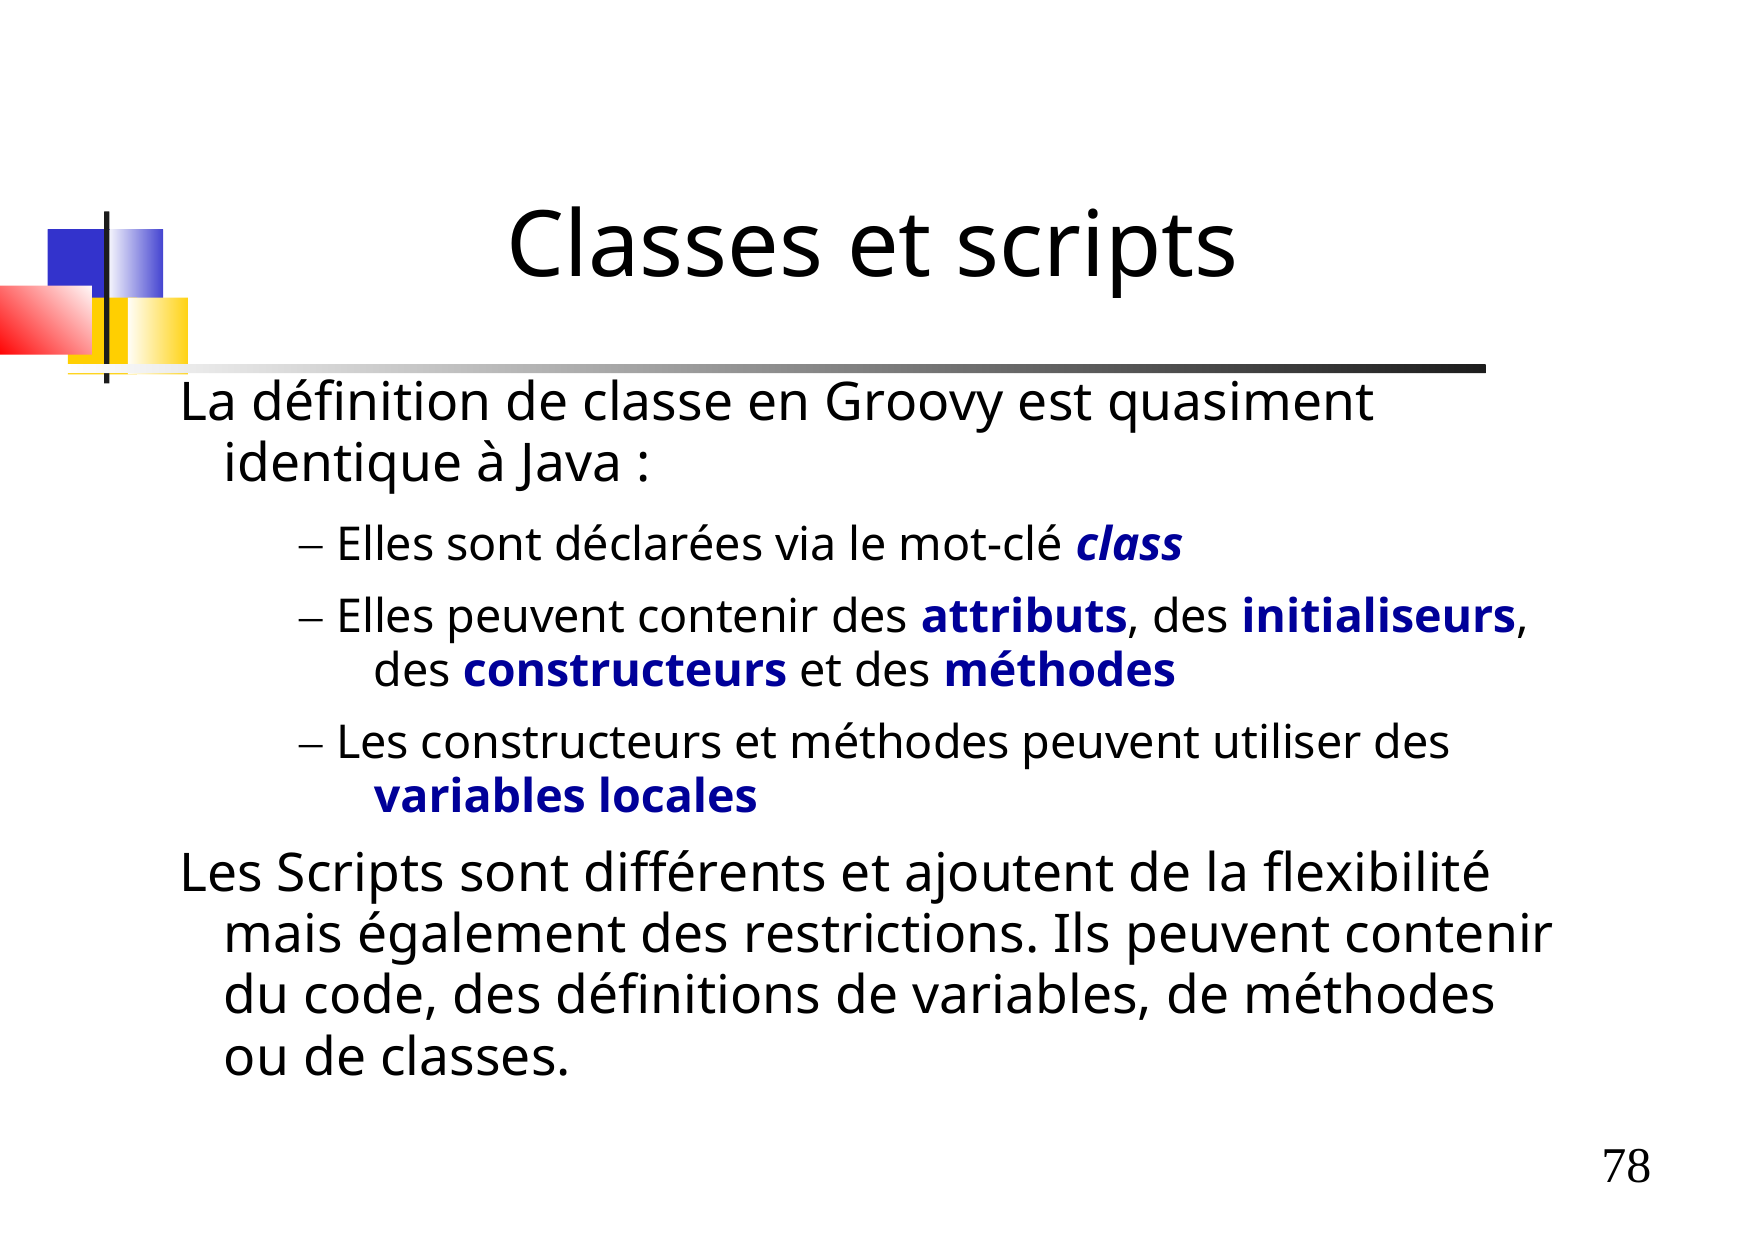

# Classes et scripts
La définition de classe en Groovy est quasiment identique à Java :
Elles sont déclarées via le mot-clé class
Elles peuvent contenir des attributs, des initialiseurs, des constructeurs et des méthodes
Les constructeurs et méthodes peuvent utiliser des variables locales
Les Scripts sont différents et ajoutent de la flexibilité mais également des restrictions. Ils peuvent contenir du code, des définitions de variables, de méthodes ou de classes.